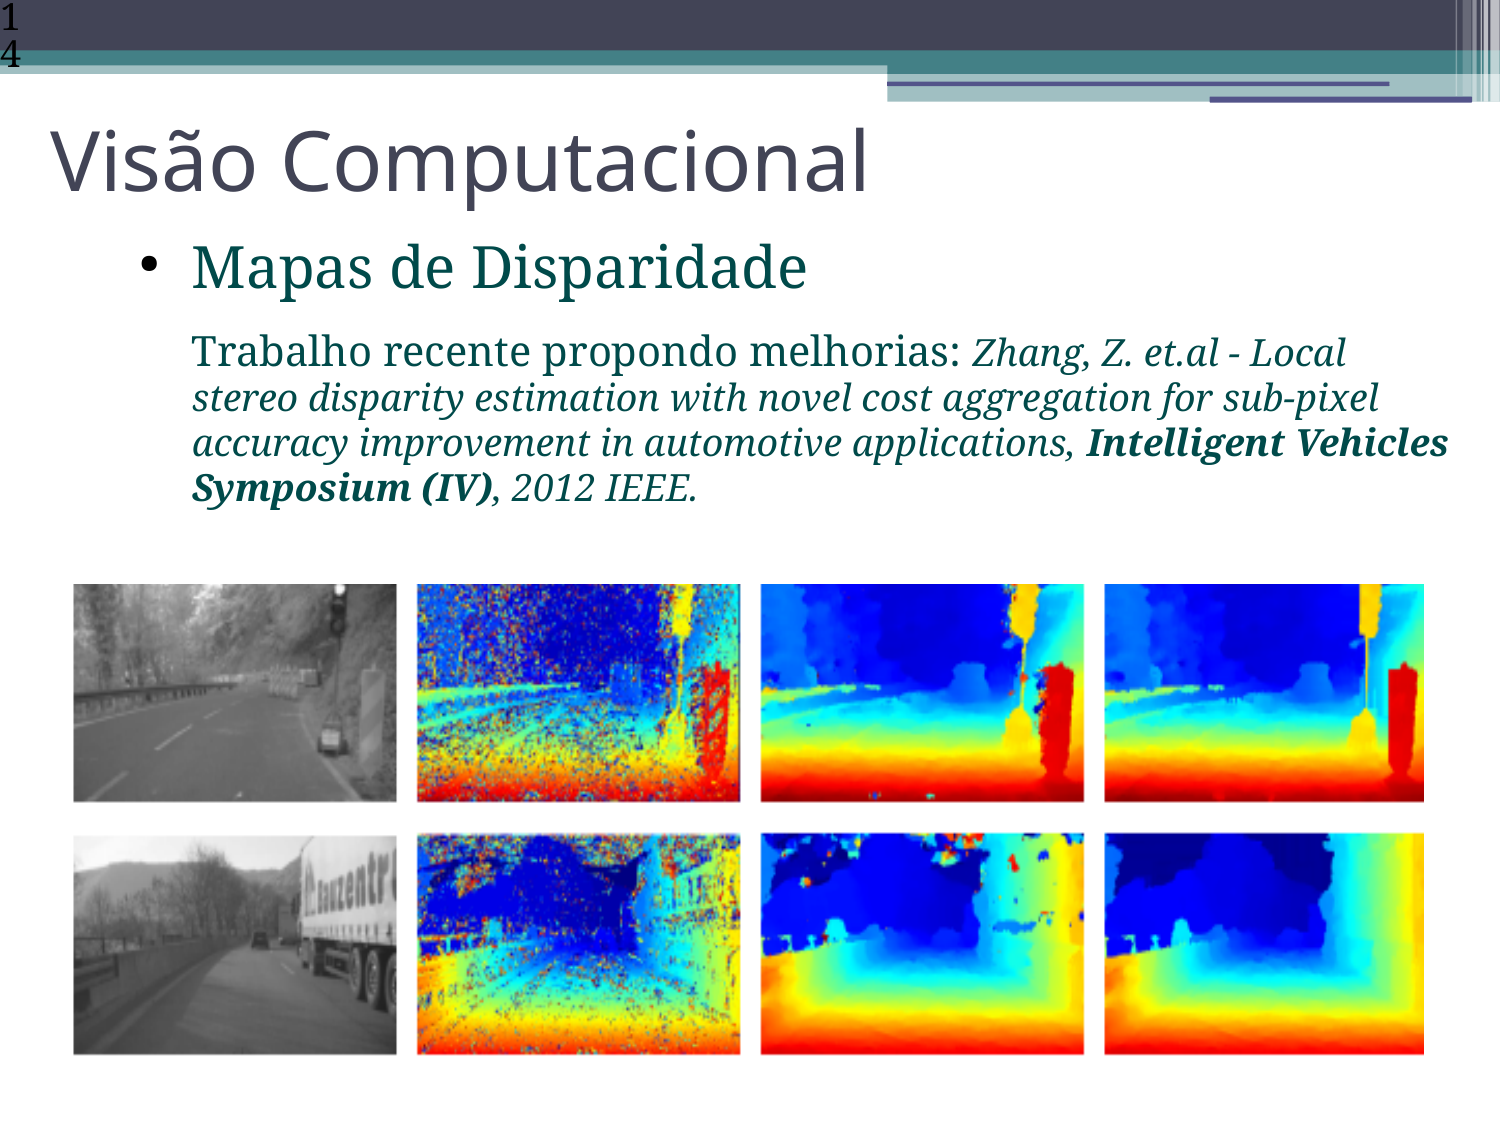

# Visão Computacional
Mapas de Disparidade
Trabalho recente propondo melhorias: Zhang, Z. et.al - Local stereo disparity estimation with novel cost aggregation for sub-pixel accuracy improvement in automotive applications, Intelligent Vehicles Symposium (IV), 2012 IEEE.